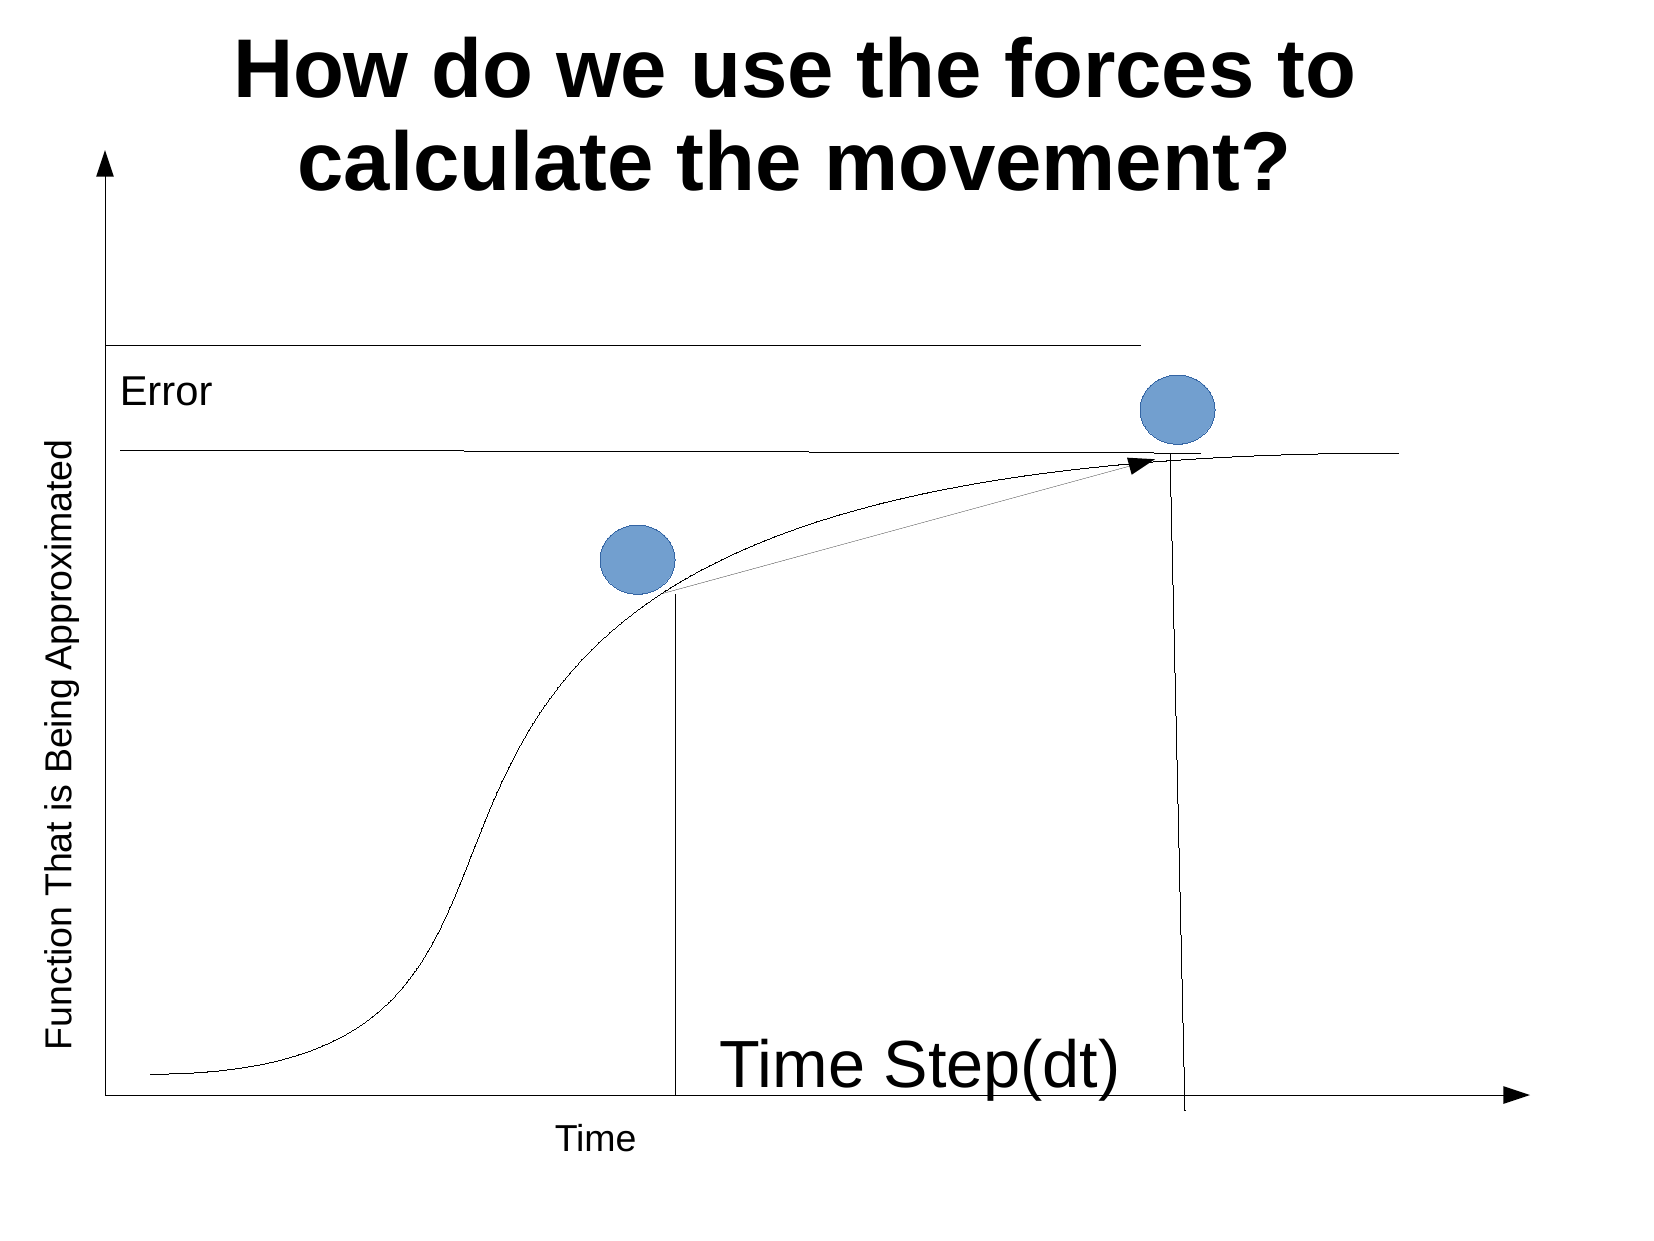

How do we use the forces to calculate the movement?
Error
Function That is Being Approximated
Time Step(dt)
Time